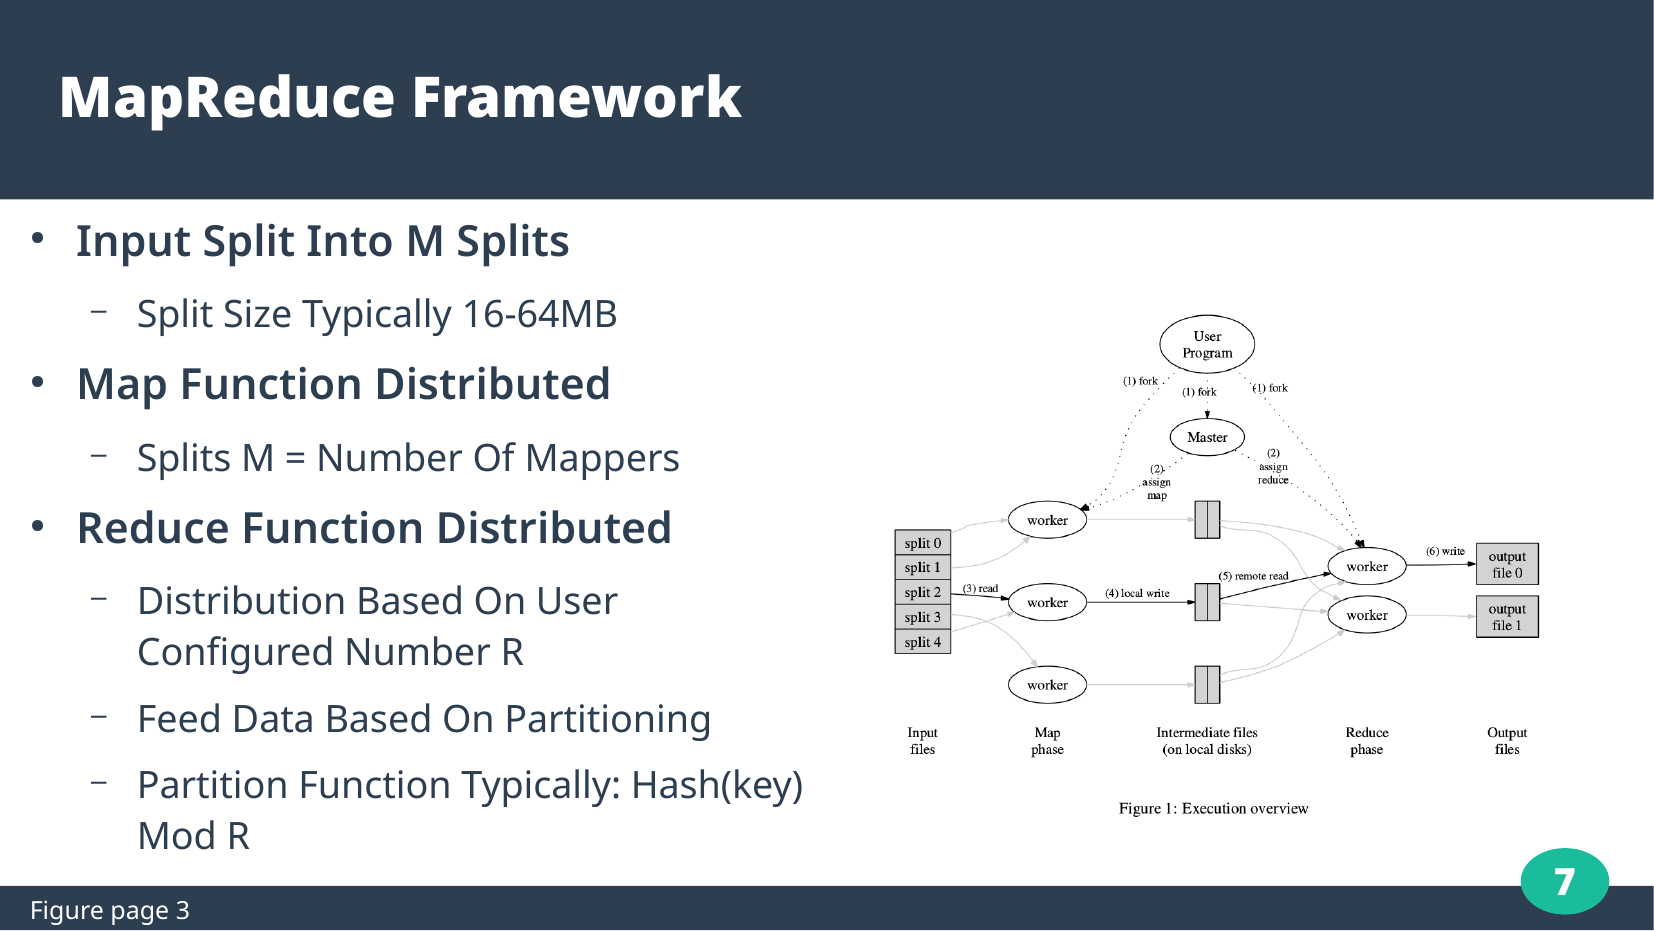

# MapReduce Framework
Input Split Into M Splits
Split Size Typically 16-64MB
Map Function Distributed
Splits M = Number Of Mappers
Reduce Function Distributed
Distribution Based On User Configured Number R
Feed Data Based On Partitioning
Partition Function Typically: Hash(key) Mod R
7
Figure page 3